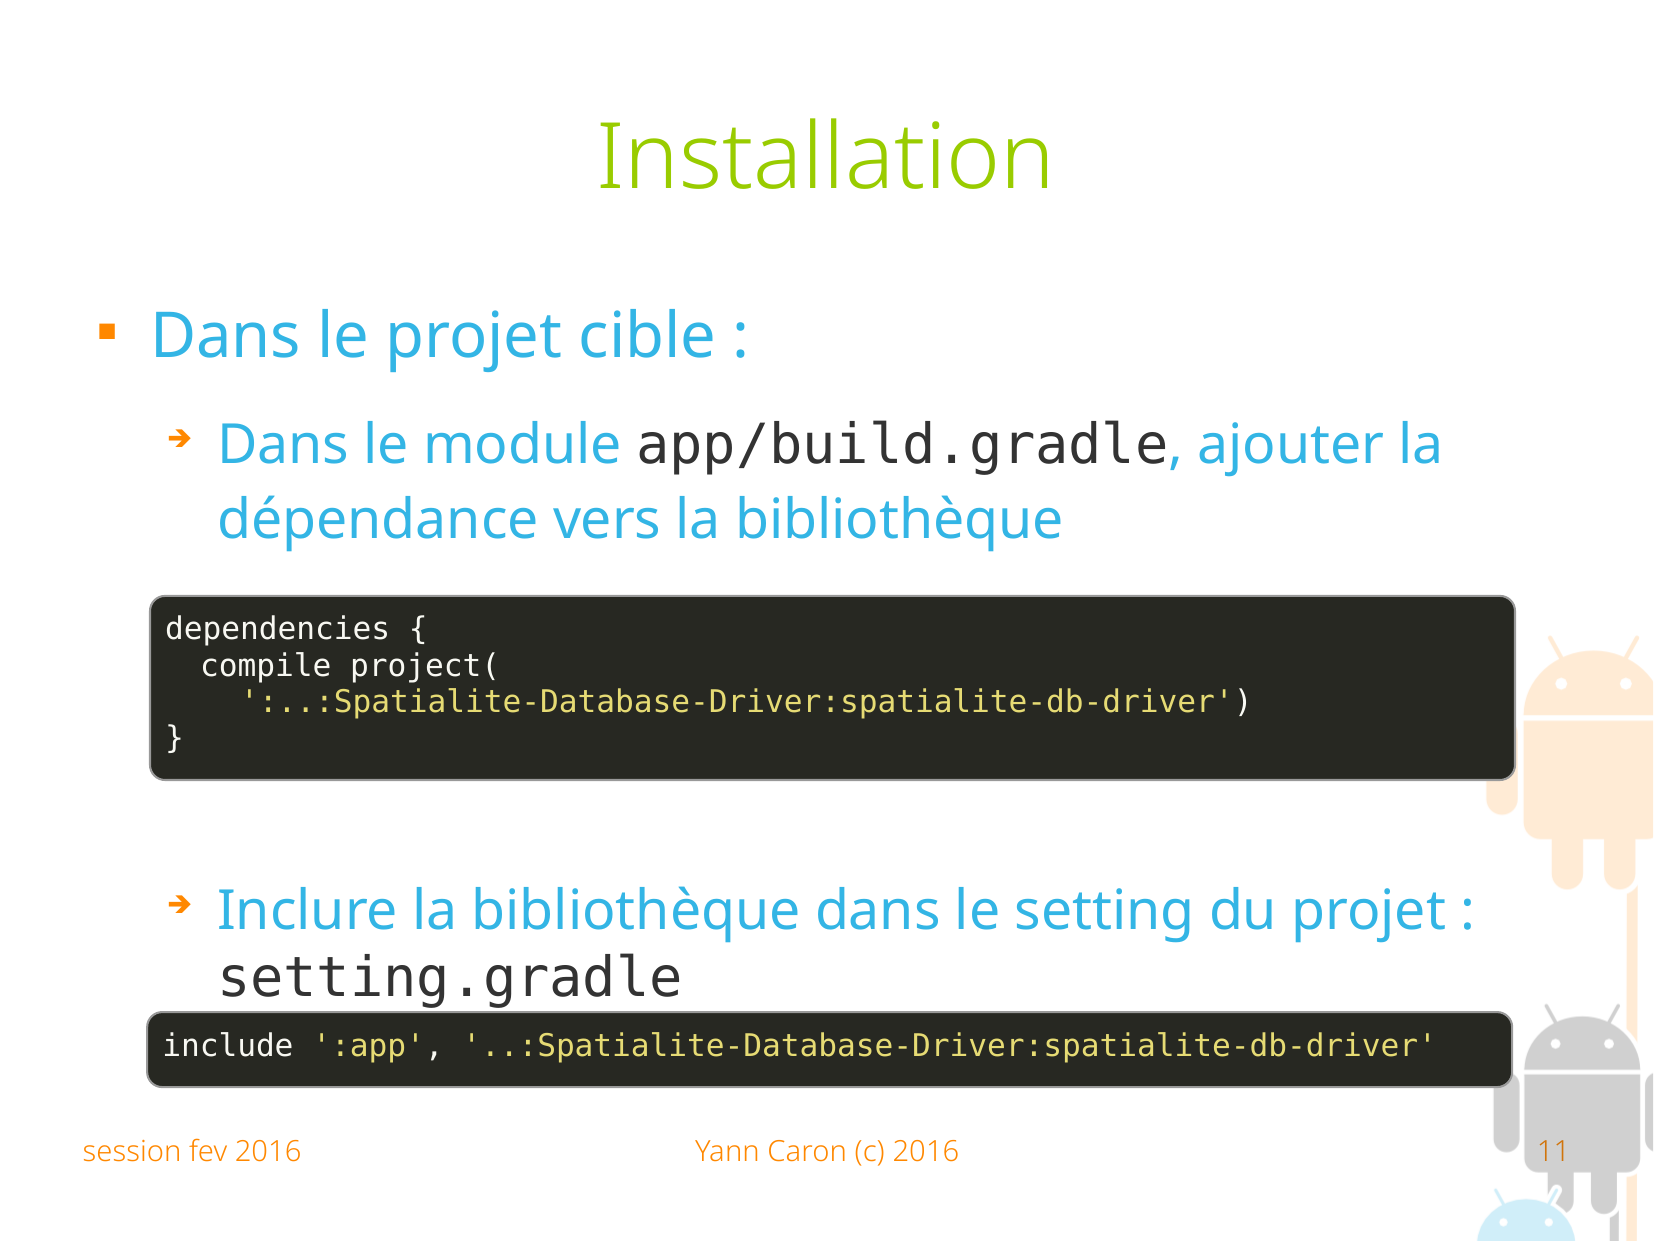

# Installation
Dans le projet cible :
Dans le module app/build.gradle, ajouter la dépendance vers la bibliothèque
Inclure la bibliothèque dans le setting du projet : setting.gradle
dependencies {
 compile project(
 ':..:Spatialite-Database-Driver:spatialite-db-driver')
}
include ':app', '..:Spatialite-Database-Driver:spatialite-db-driver'
session fev 2016
Yann Caron (c) 2016
11